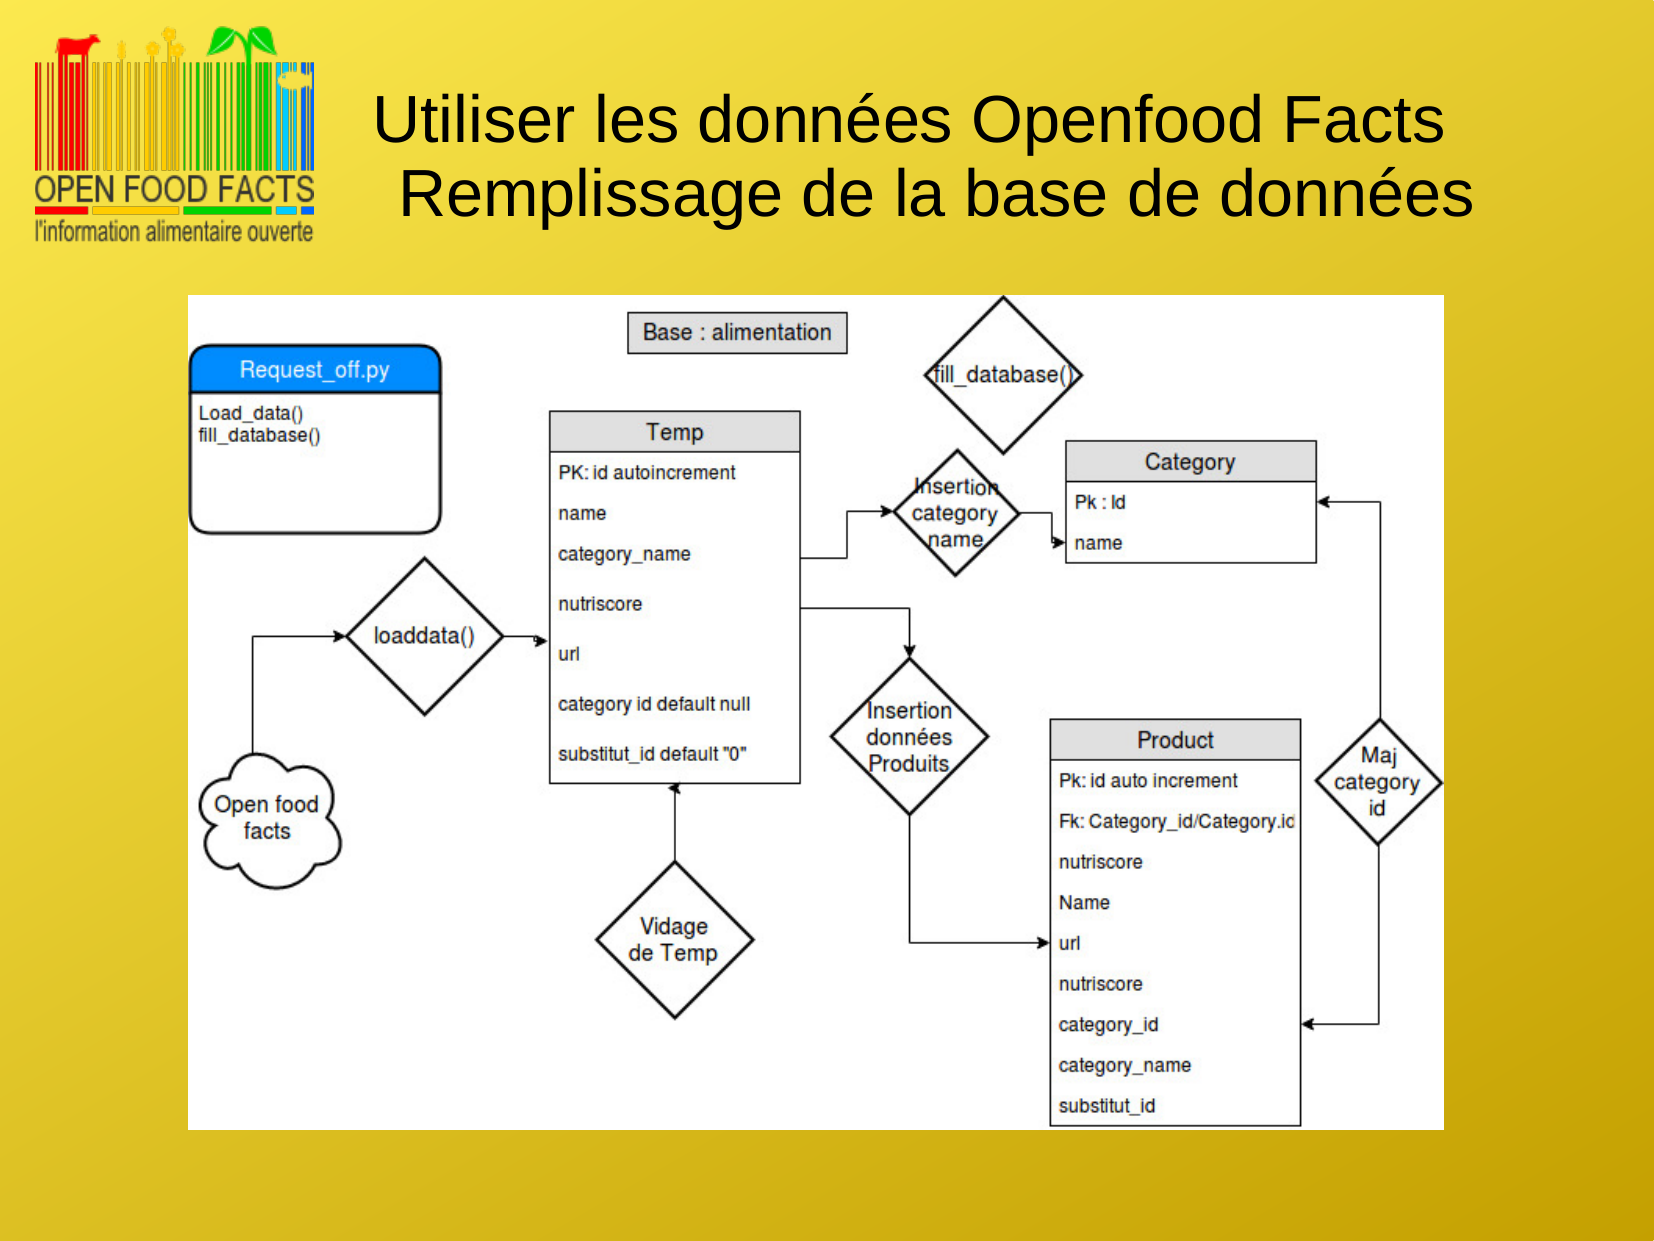

# Utiliser les données Openfood Facts Remplissage de la base de données